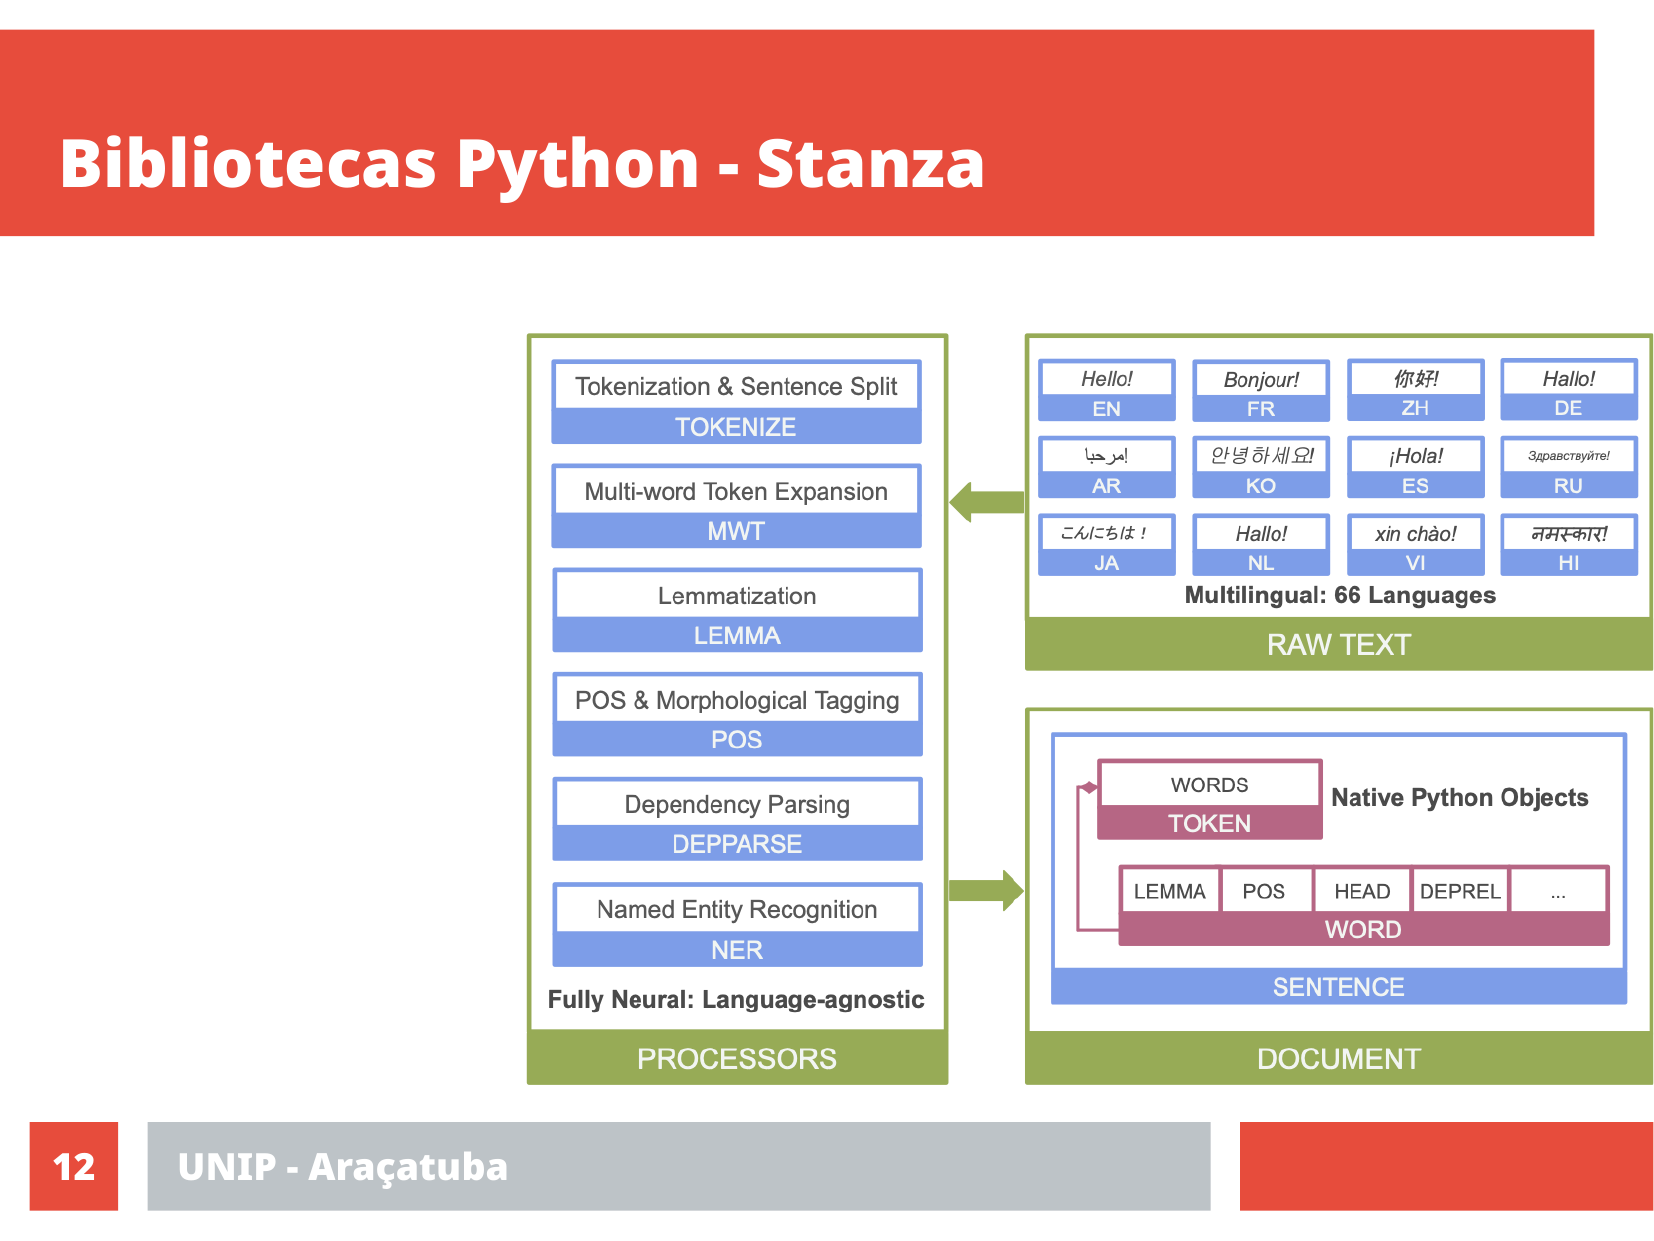

# Bibliotecas Python - Stanza
12
UNIP - Araçatuba